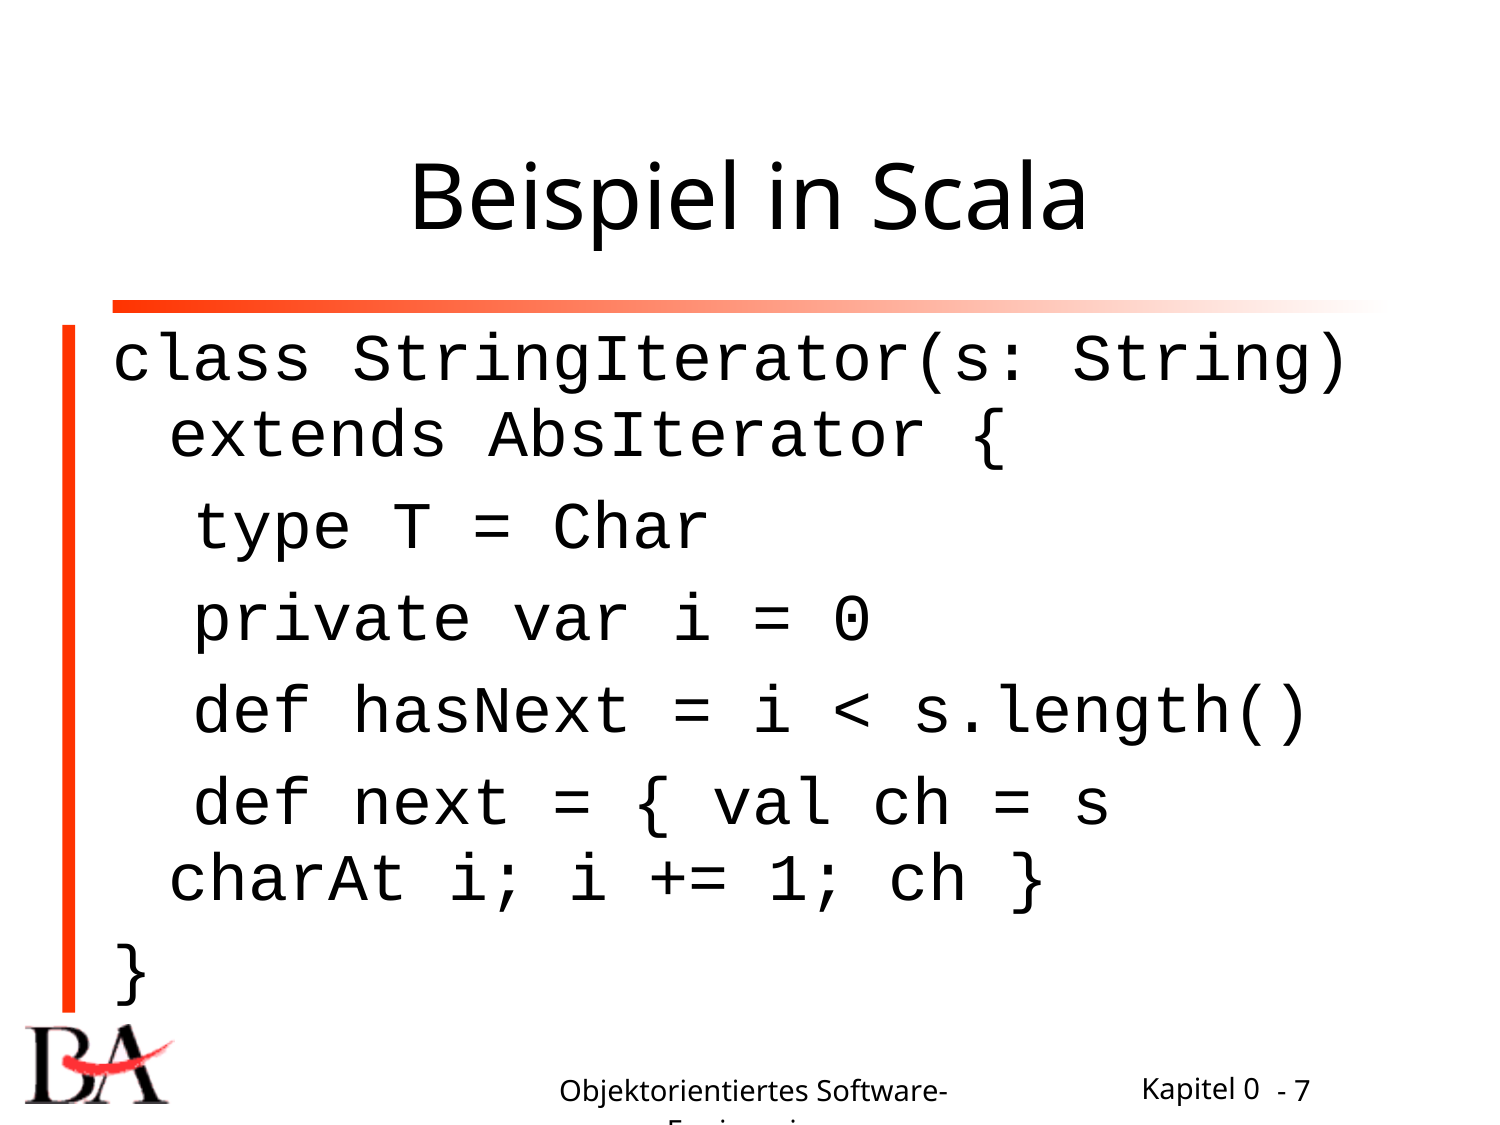

# Beispiel in Scala
class StringIterator(s: String) extends AbsIterator {
 type T = Char
 private var i = 0
 def hasNext = i < s.length()
 def next = { val ch = s charAt i; i += 1; ch }
}
7